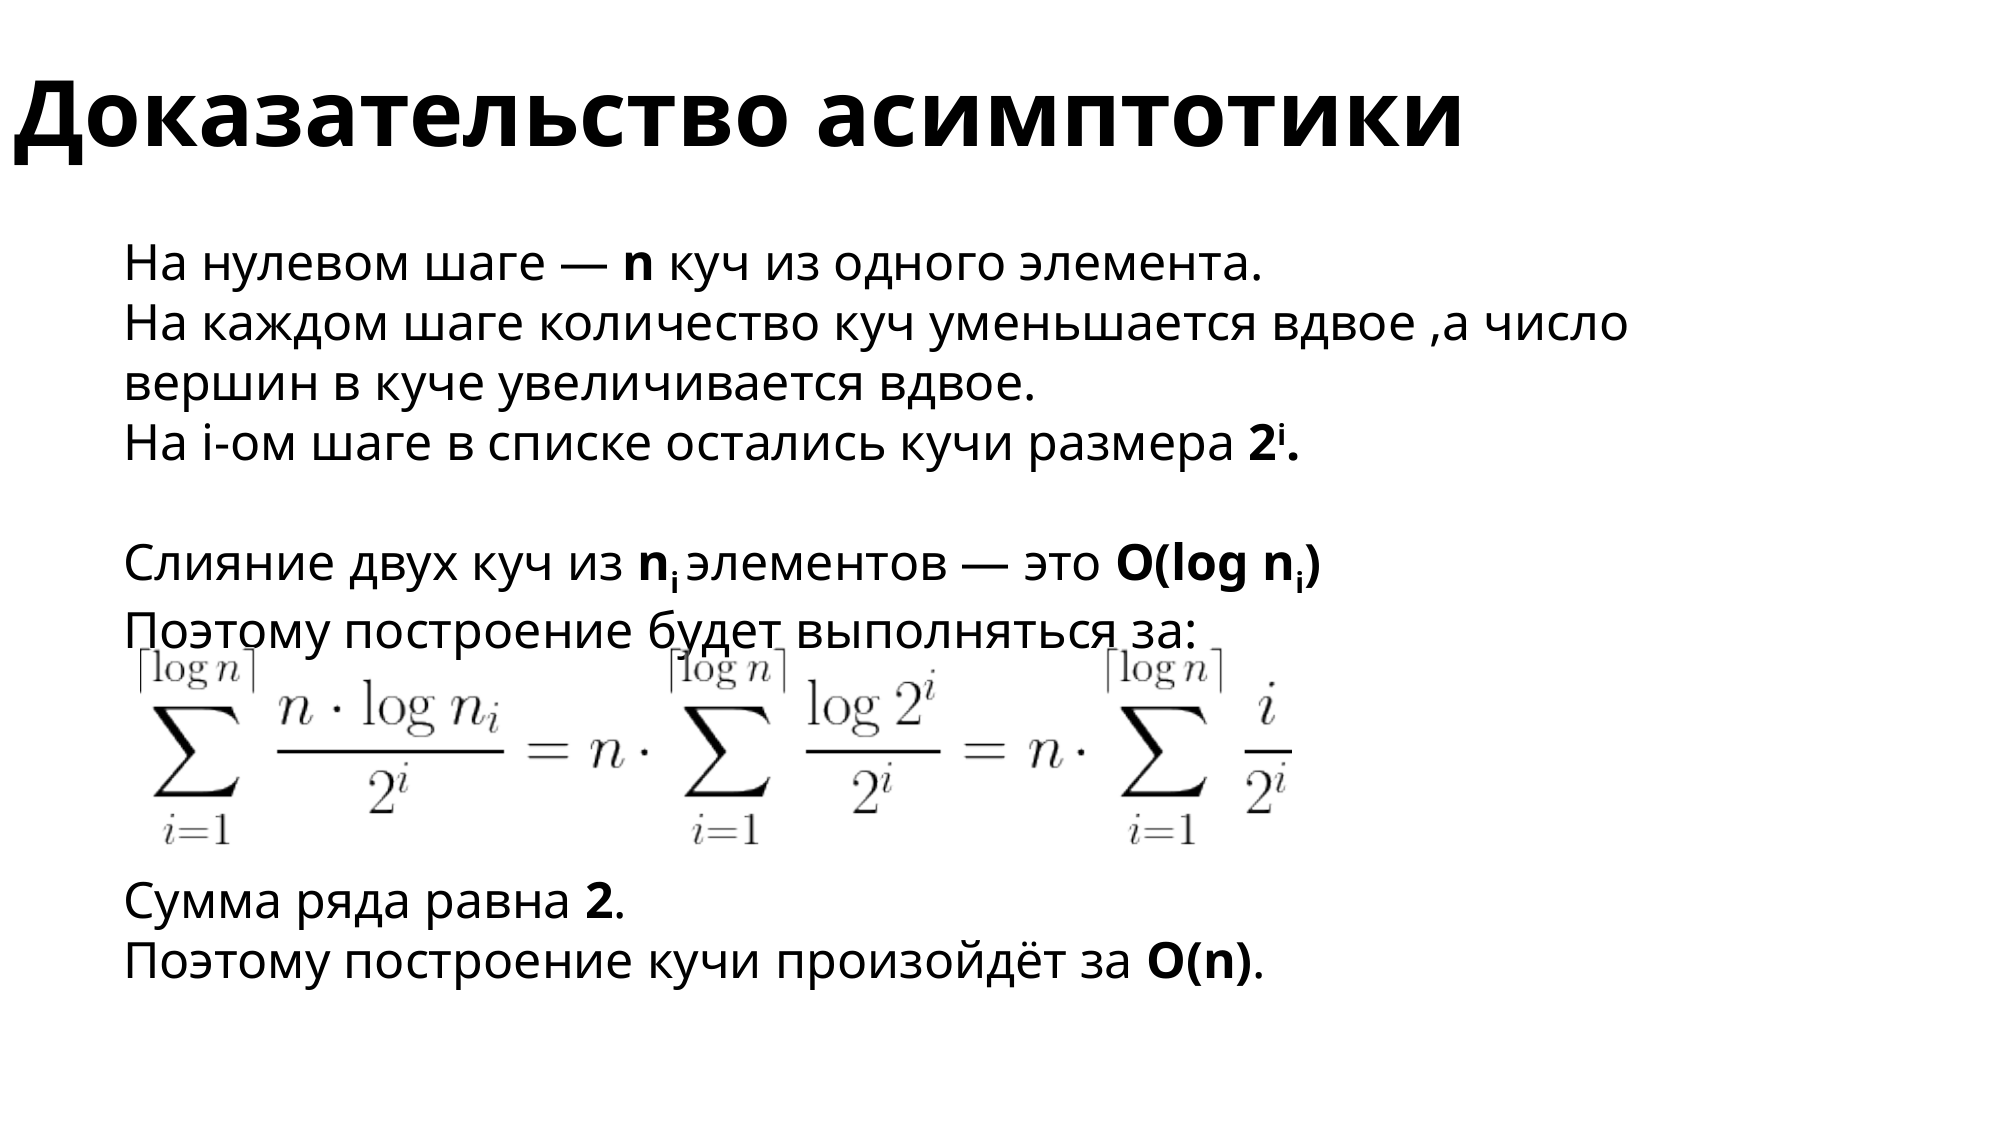

Доказательство асимптотики
На нулевом шаге — n куч из одного элемента.
На каждом шаге количество куч уменьшается вдвое ,а число вершин в куче увеличивается вдвое.
На i-ом шаге в списке остались кучи размера 2i.
Слияние двух куч из ni элементов — это O(log ni)
Поэтому построение будет выполняться за:
Сумма ряда равна 2.
Поэтому построение кучи произойдёт за O(n).